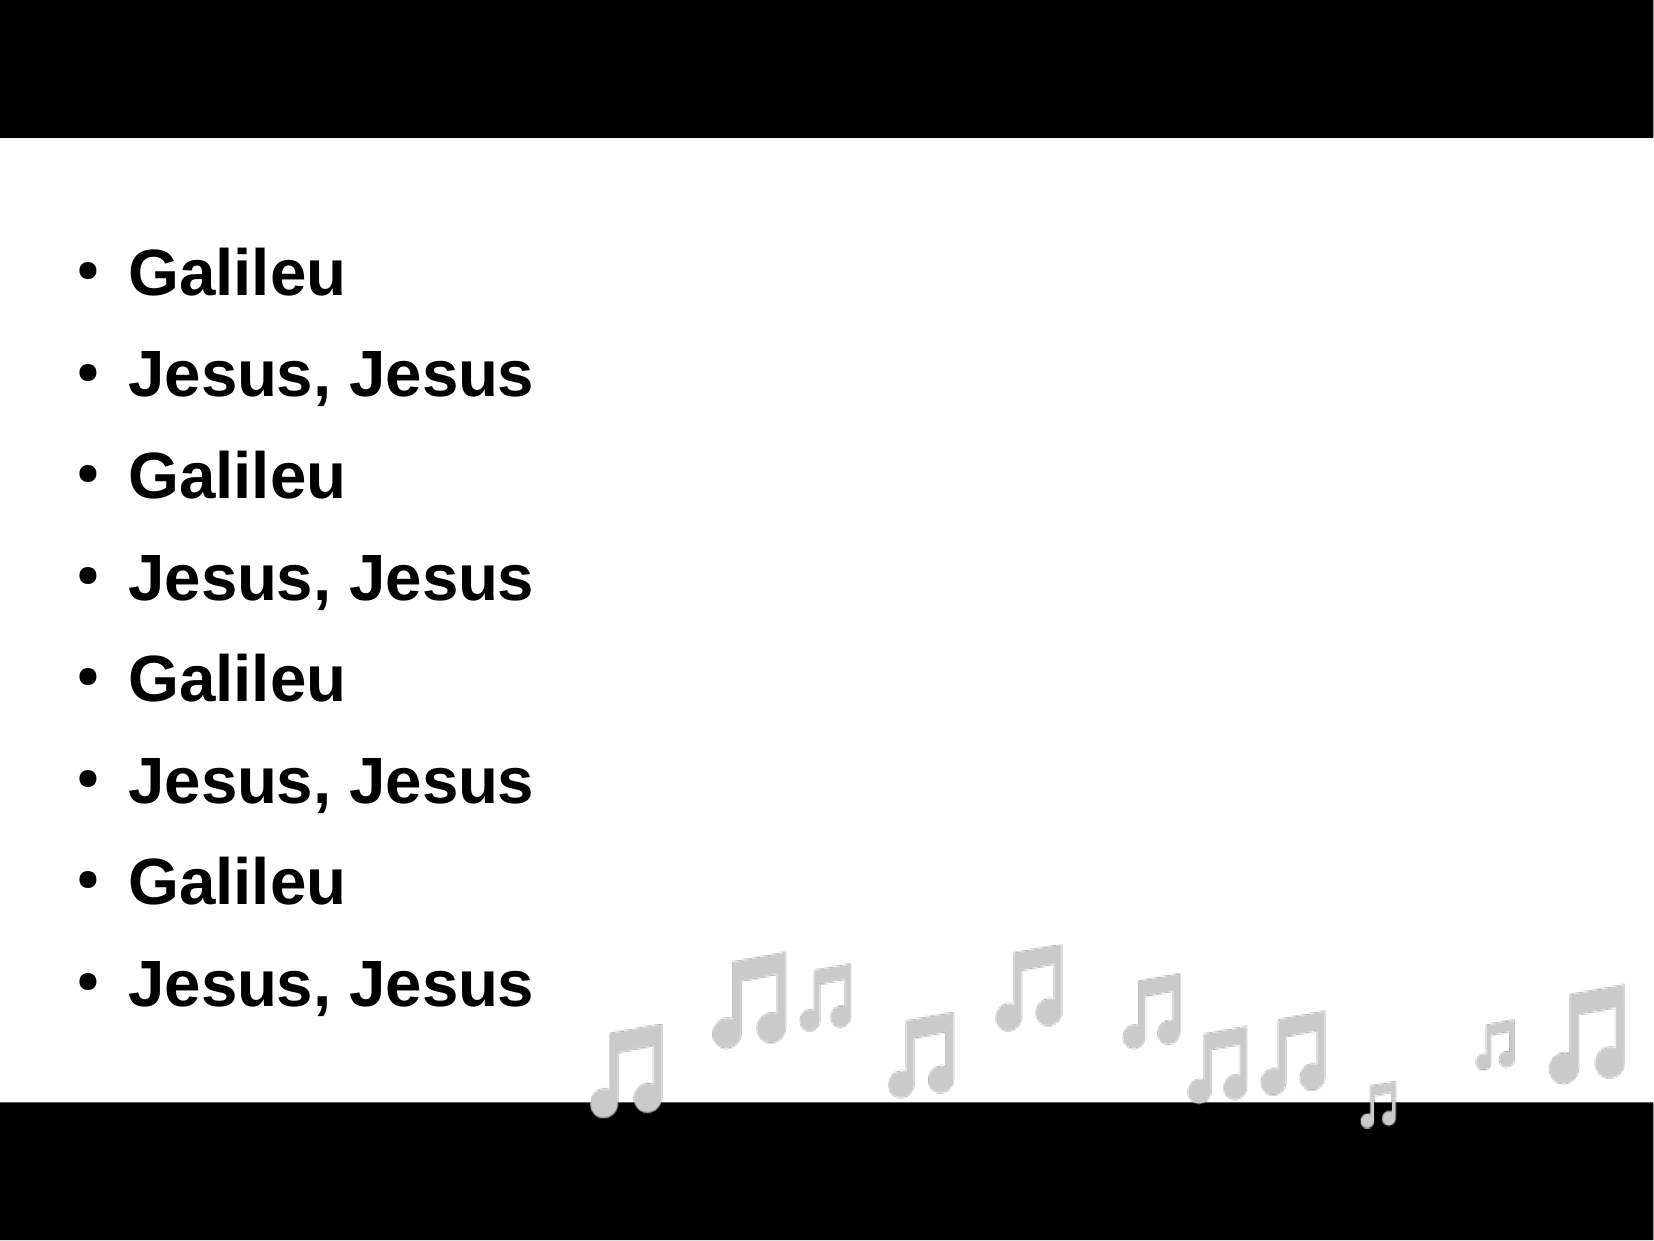

# Galileu
Jesus, Jesus
Galileu
Jesus, Jesus
Galileu
Jesus, Jesus
Galileu
Jesus, Jesus